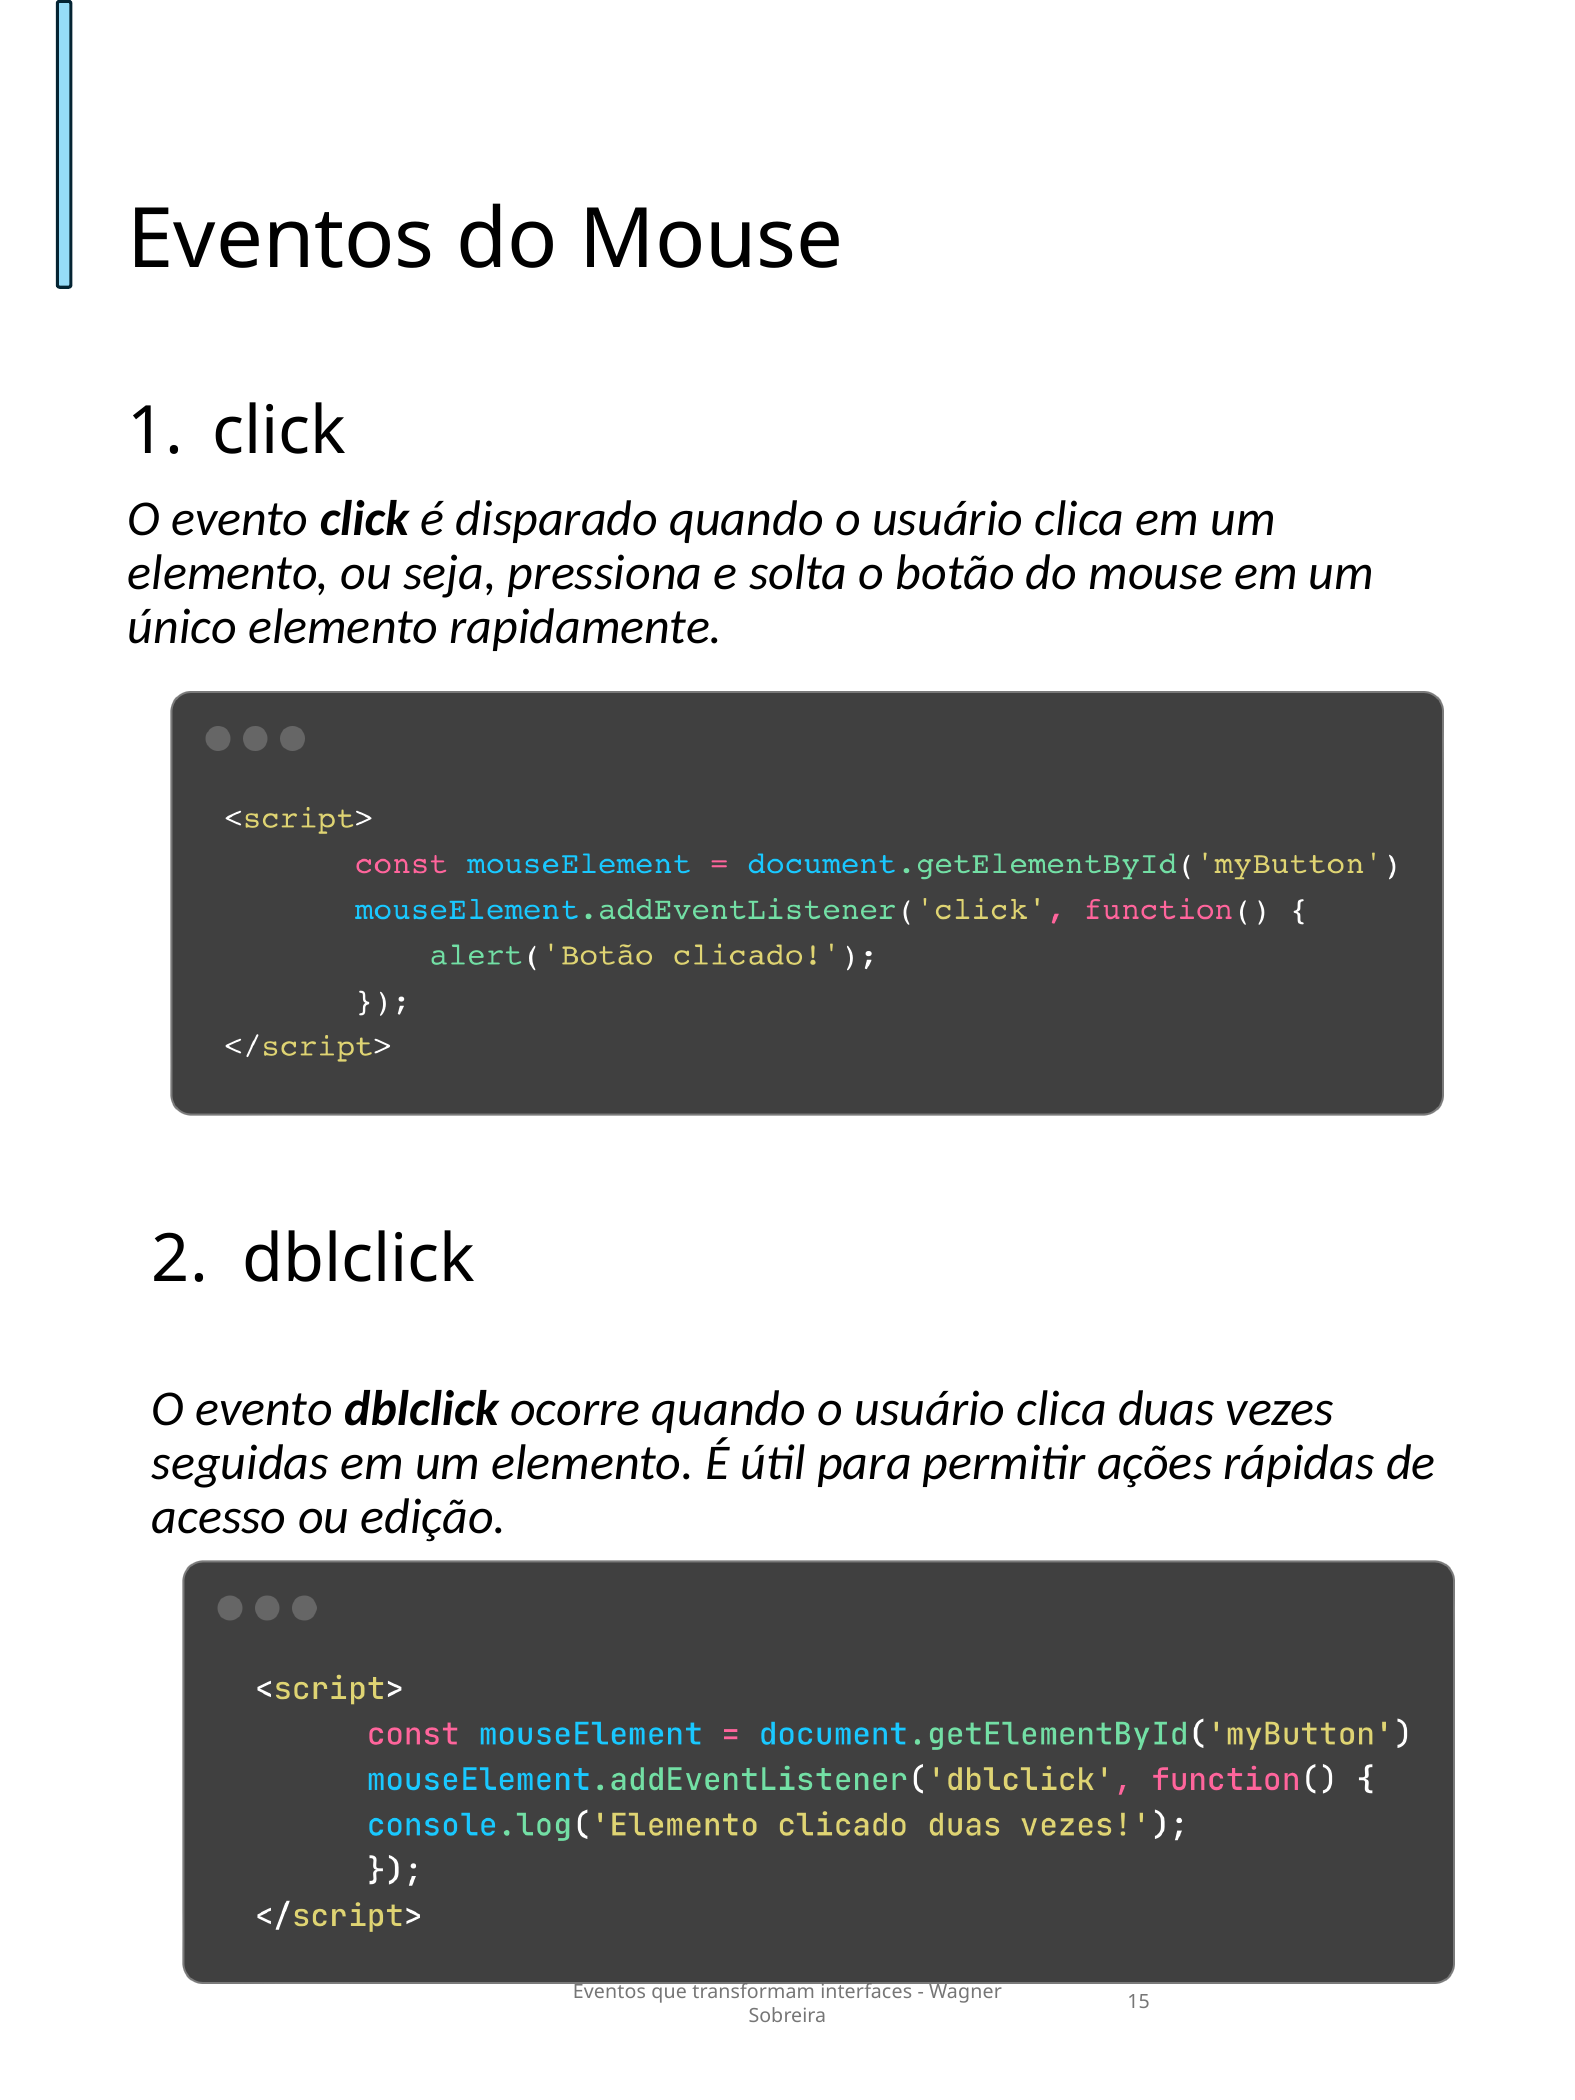

Eventos do Mouse
click
O evento click é disparado quando o usuário clica em um elemento, ou seja, pressiona e solta o botão do mouse em um único elemento rapidamente.
2.  dblclick
O evento dblclick ocorre quando o usuário clica duas vezes seguidas em um elemento. É útil para permitir ações rápidas de acesso ou edição.
Eventos que transformam interfaces - Wagner Sobreira